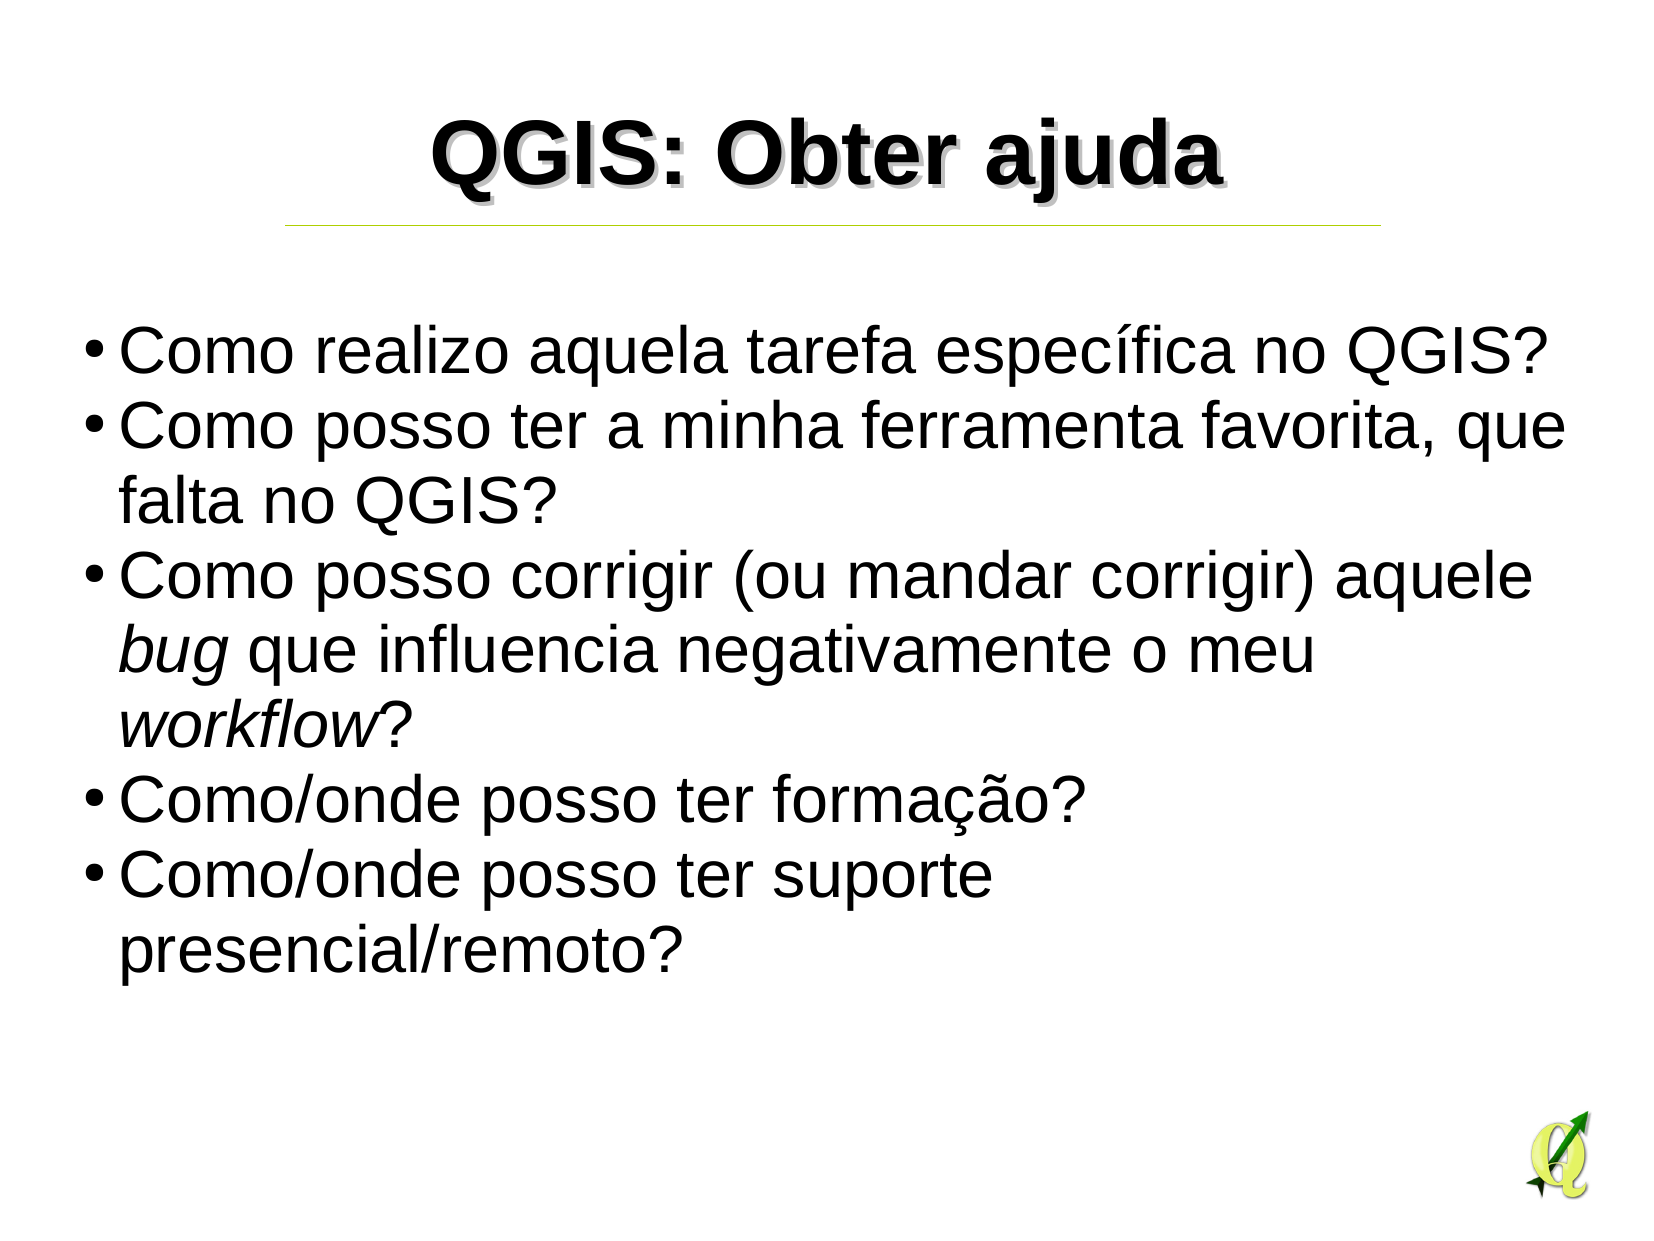

# QGIS: Obter ajuda
Como realizo aquela tarefa específica no QGIS?
Como posso ter a minha ferramenta favorita, que falta no QGIS?
Como posso corrigir (ou mandar corrigir) aquele bug que influencia negativamente o meu workflow?
Como/onde posso ter formação?
Como/onde posso ter suporte presencial/remoto?